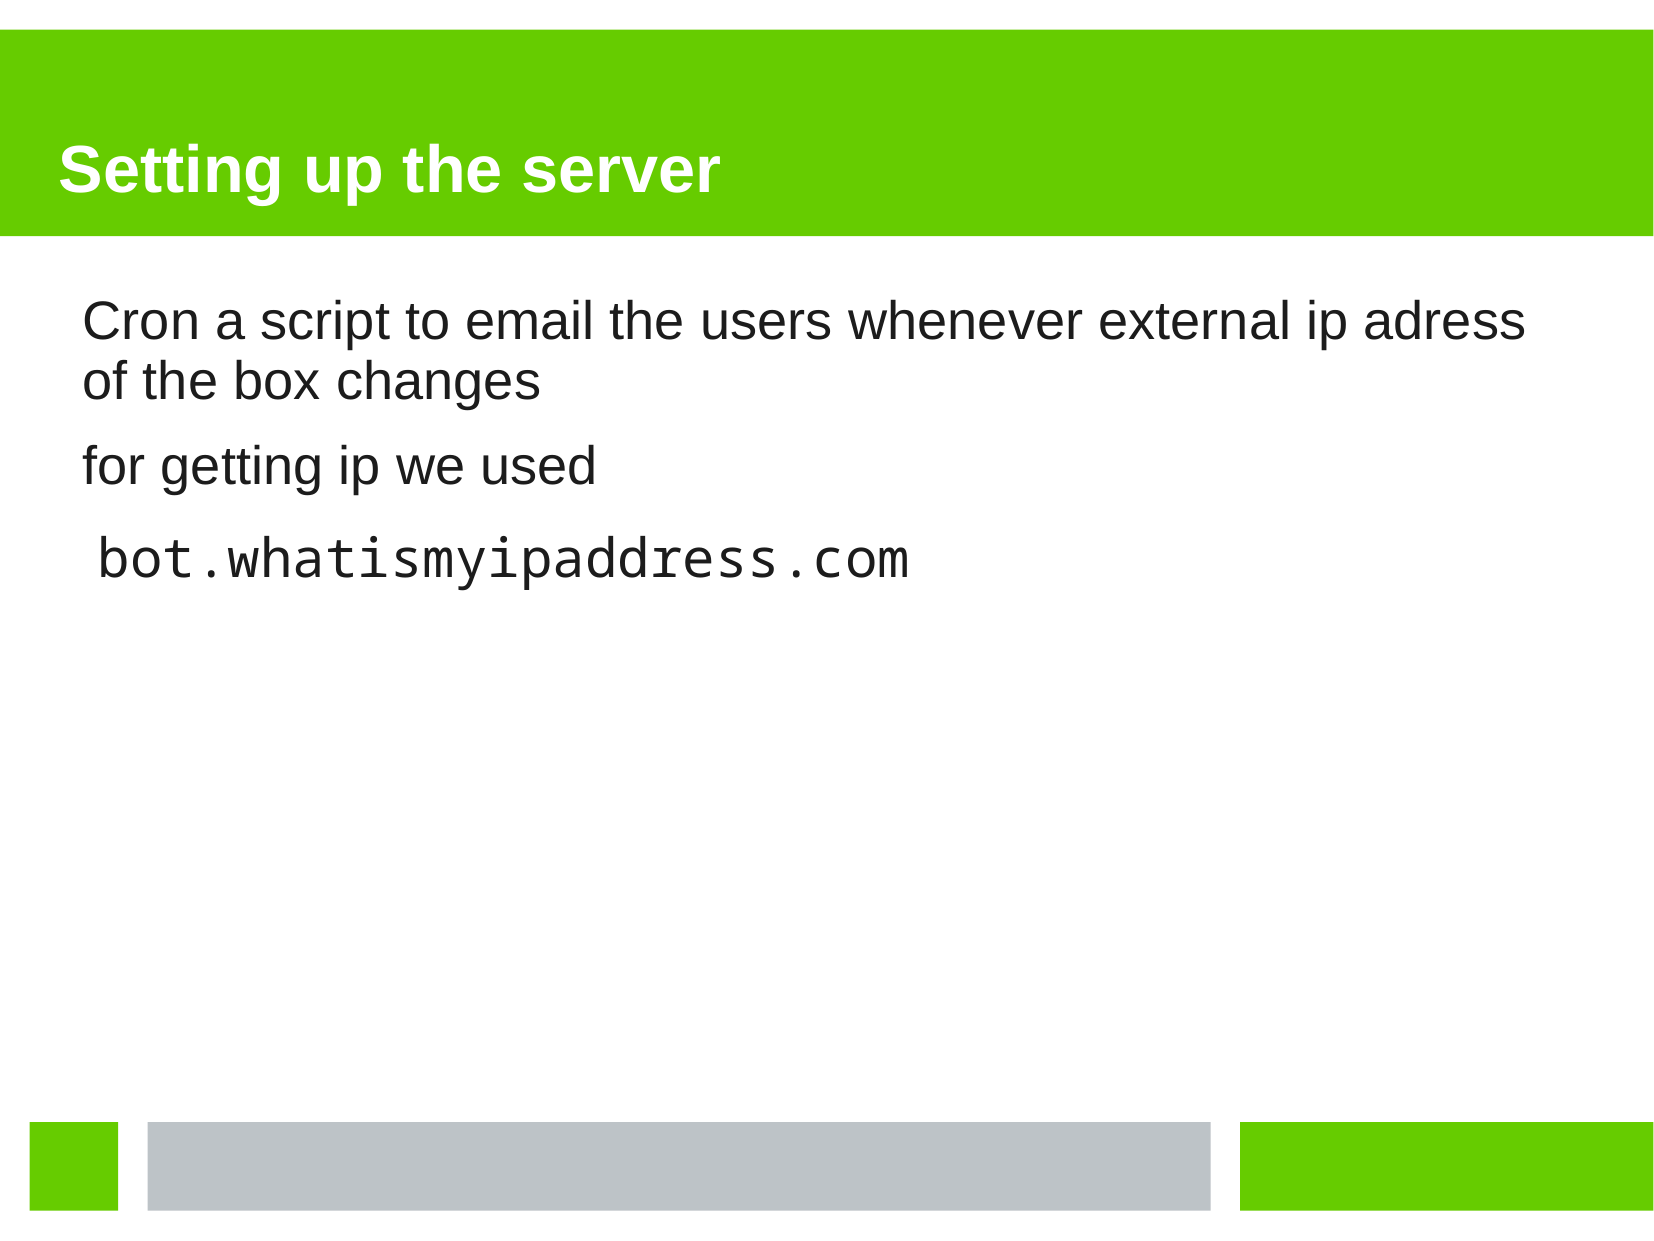

# Setting up the server
Cron a script to email the users whenever external ip adress of the box changes
for getting ip we used
 bot.whatismyipaddress.com